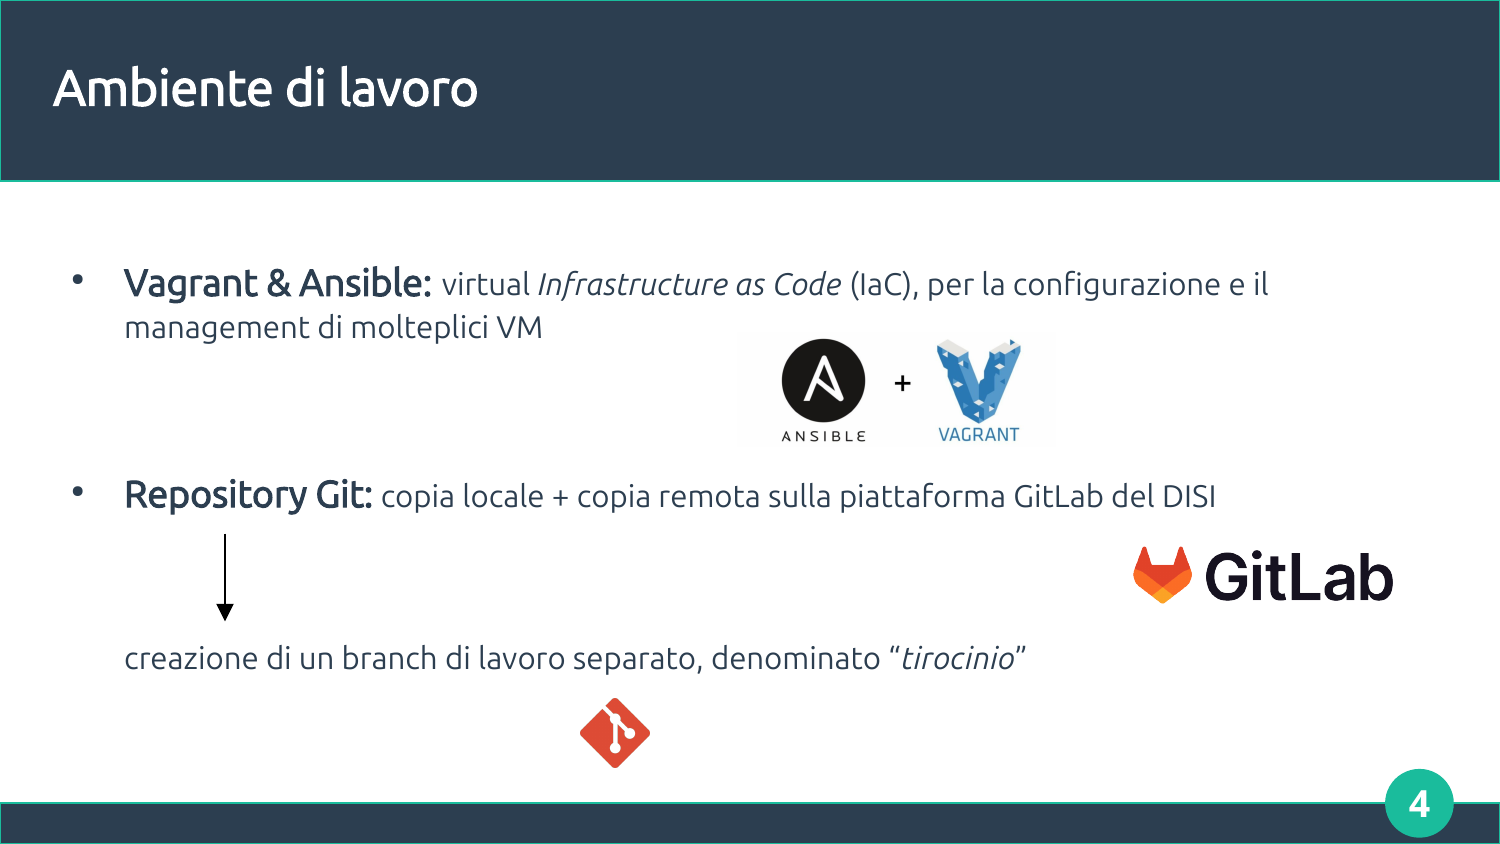

# Ambiente di lavoro
Vagrant & Ansible: virtual Infrastructure as Code (IaC), per la configurazione e il management di molteplici VM
Repository Git: copia locale + copia remota sulla piattaforma GitLab del DISI
creazione di un branch di lavoro separato, denominato “tirocinio”
4